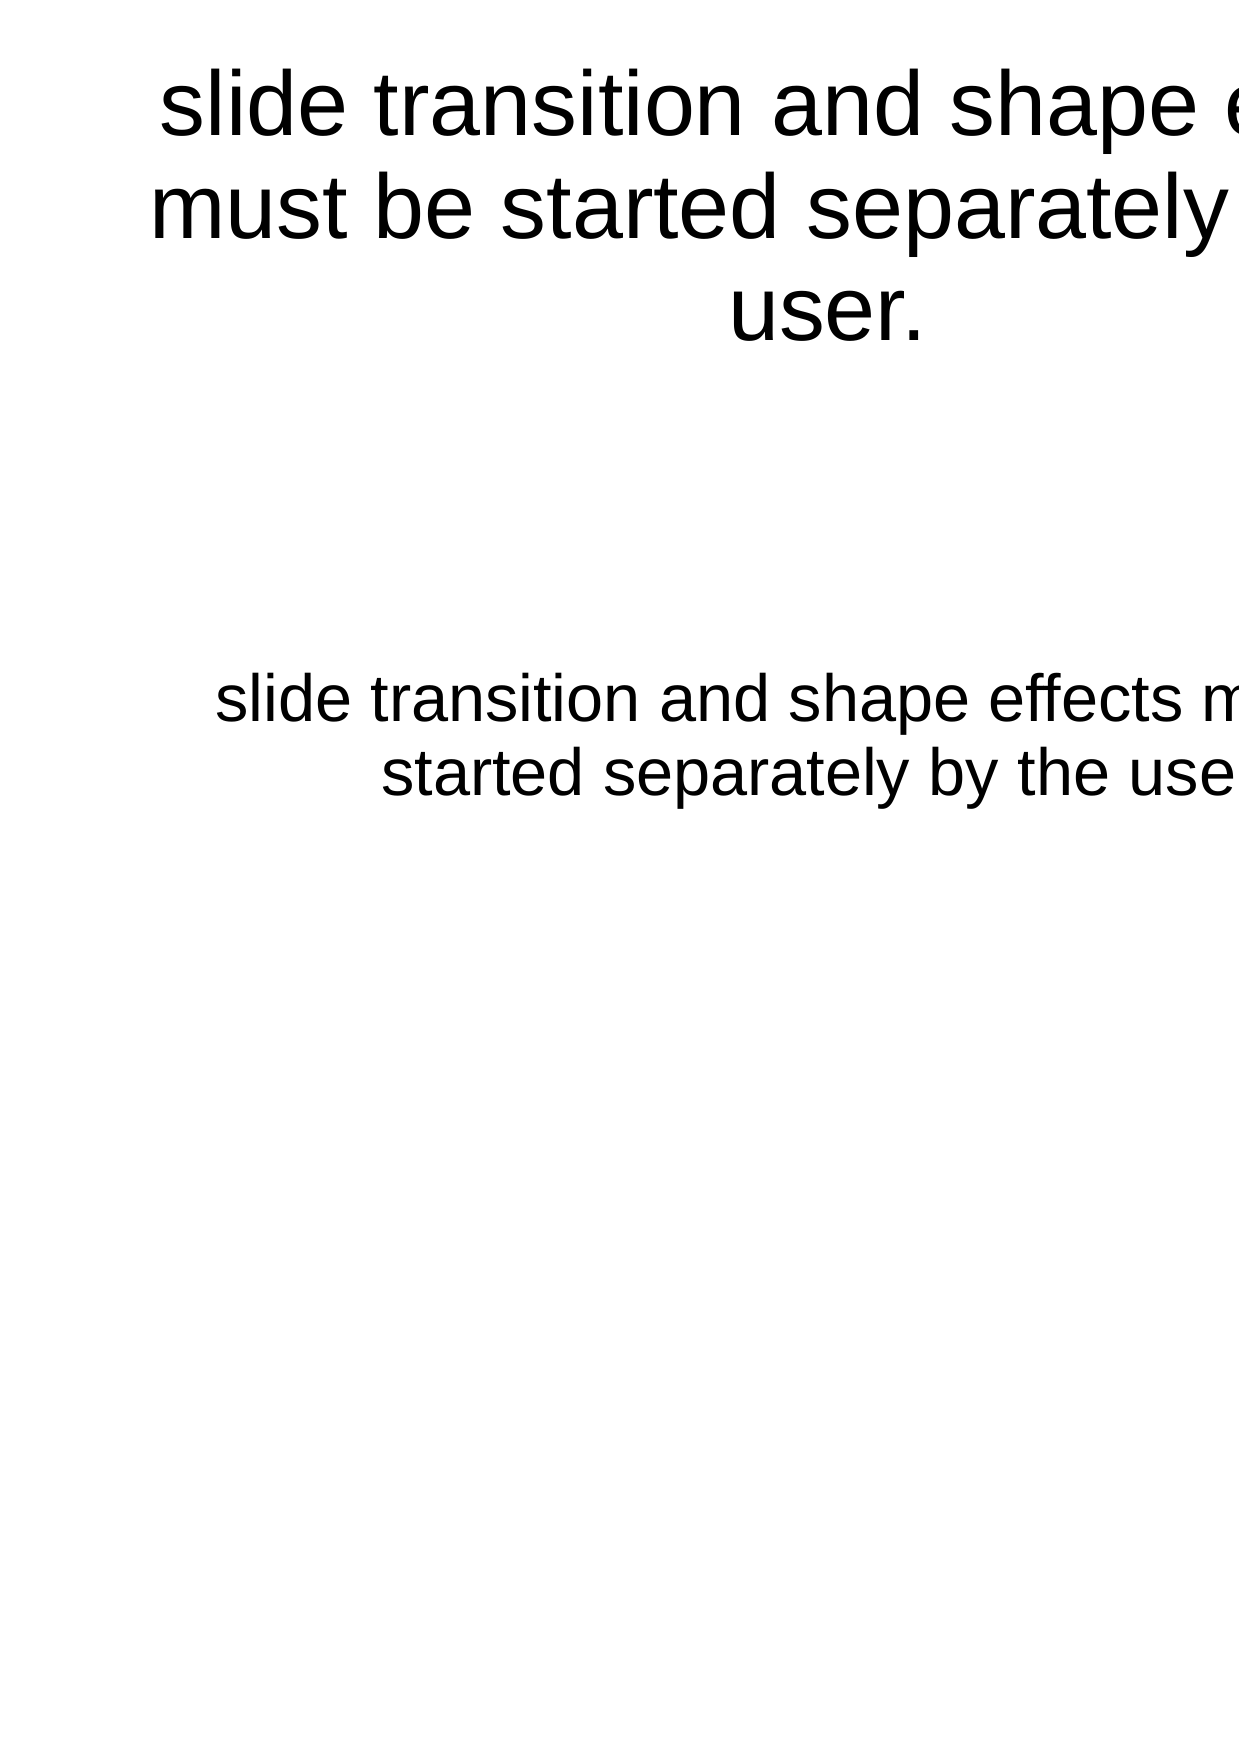

# slide transition and shape effects must be started separately by the user.
slide transition and shape effects must be started separately by the user.